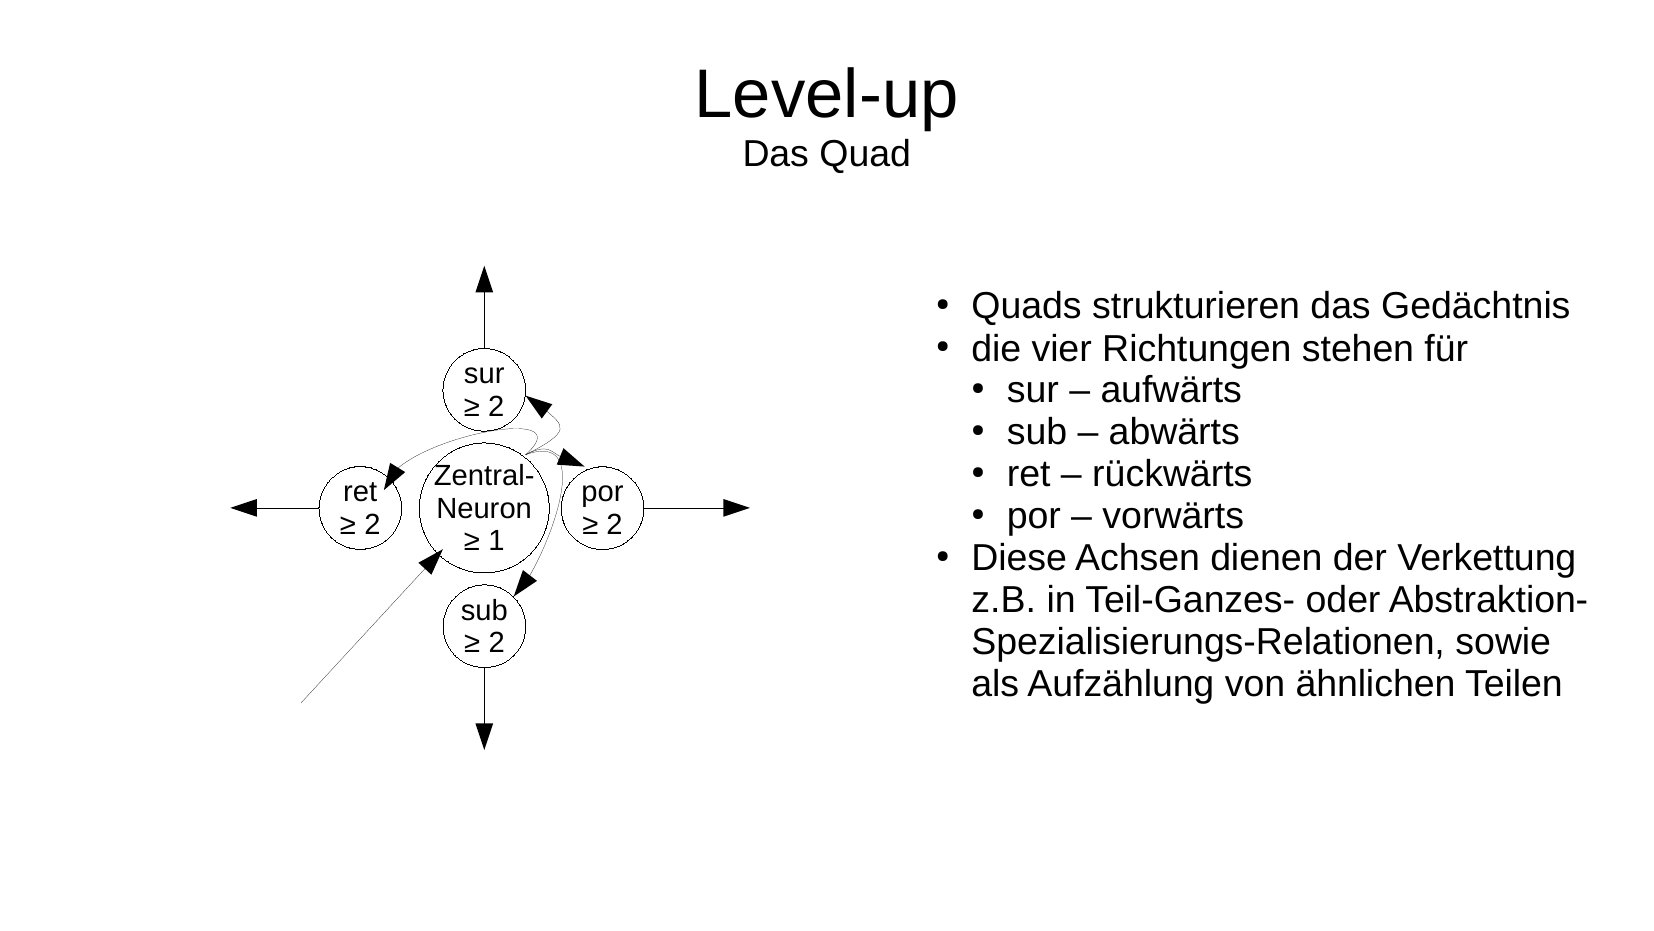

# Level-up Das Quad
Quads strukturieren das Gedächtnis
die vier Richtungen stehen für
sur – aufwärts
sub – abwärts
ret – rückwärts
por – vorwärts
Diese Achsen dienen der Verkettung z.B. in Teil-Ganzes- oder Abstraktion-Spezialisierungs-Relationen, sowie als Aufzählung von ähnlichen Teilen
sur
≥ 2
Zentral-
Neuron
≥ 1
ret
≥ 2
por
por
≥ 2
sub
≥ 2